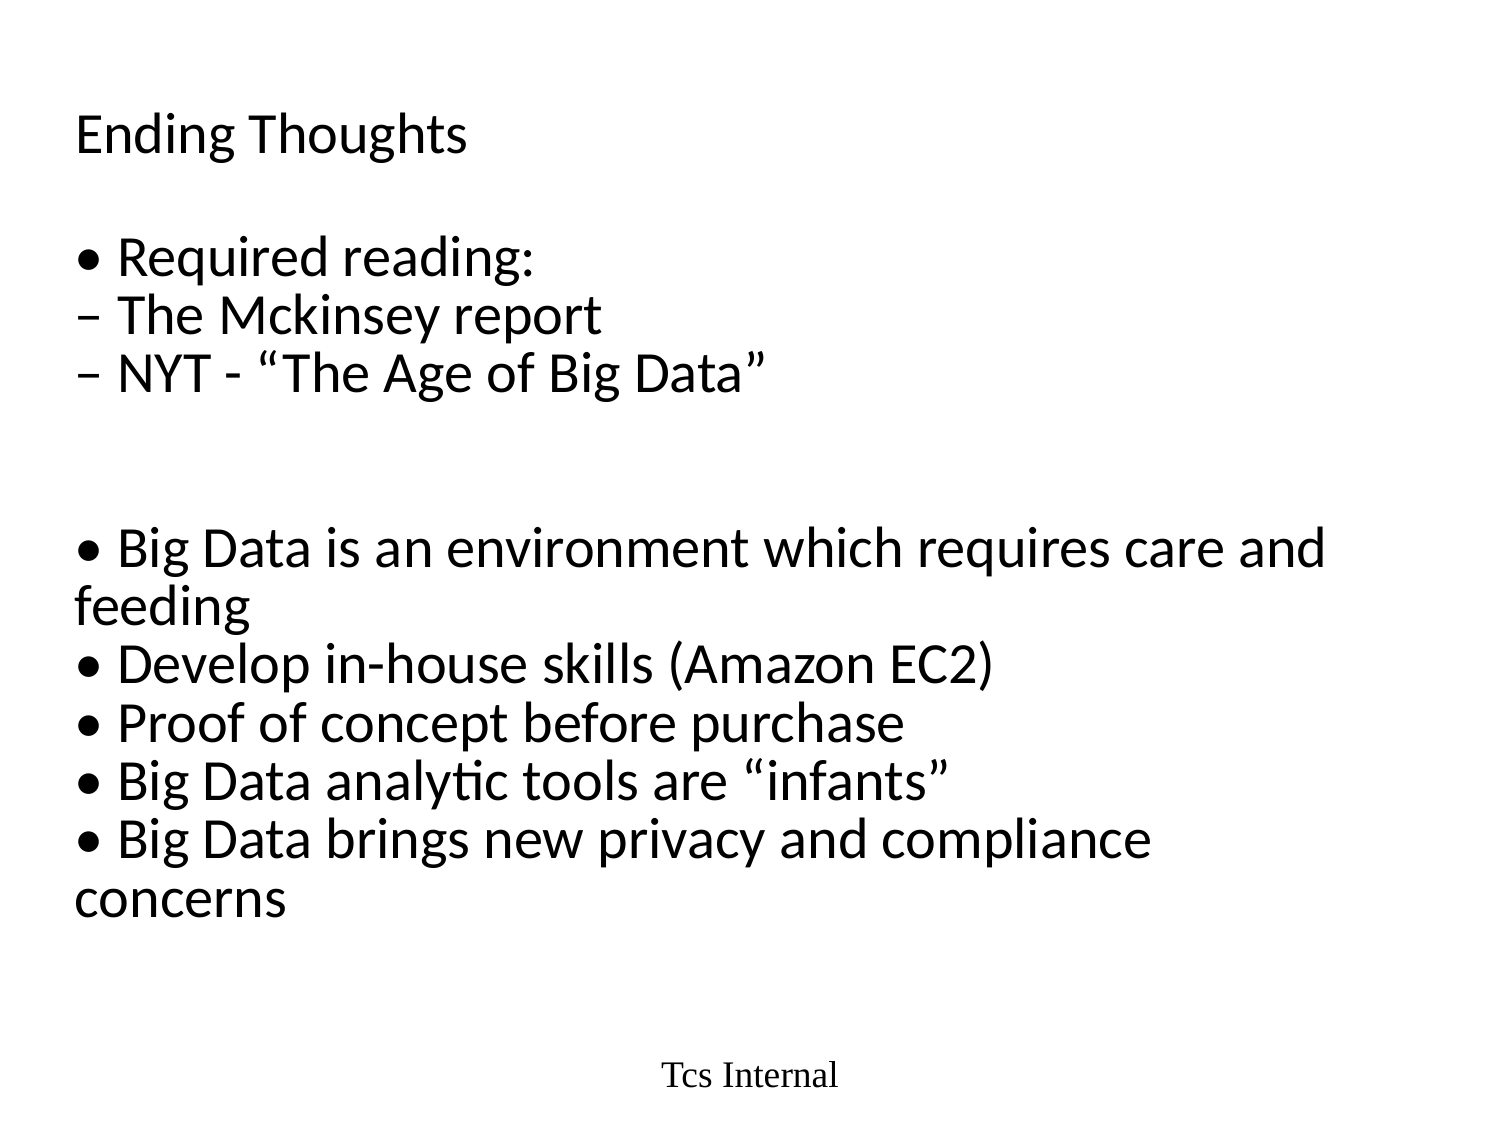

# Ending Thoughts
• Required reading:
– The Mckinsey report
– NYT - “The Age of Big Data”
• Big Data is an environment which requires care and
feeding
• Develop in-house skills (Amazon EC2)
• Proof of concept before purchase
• Big Data analytic tools are “infants”
• Big Data brings new privacy and compliance
concerns